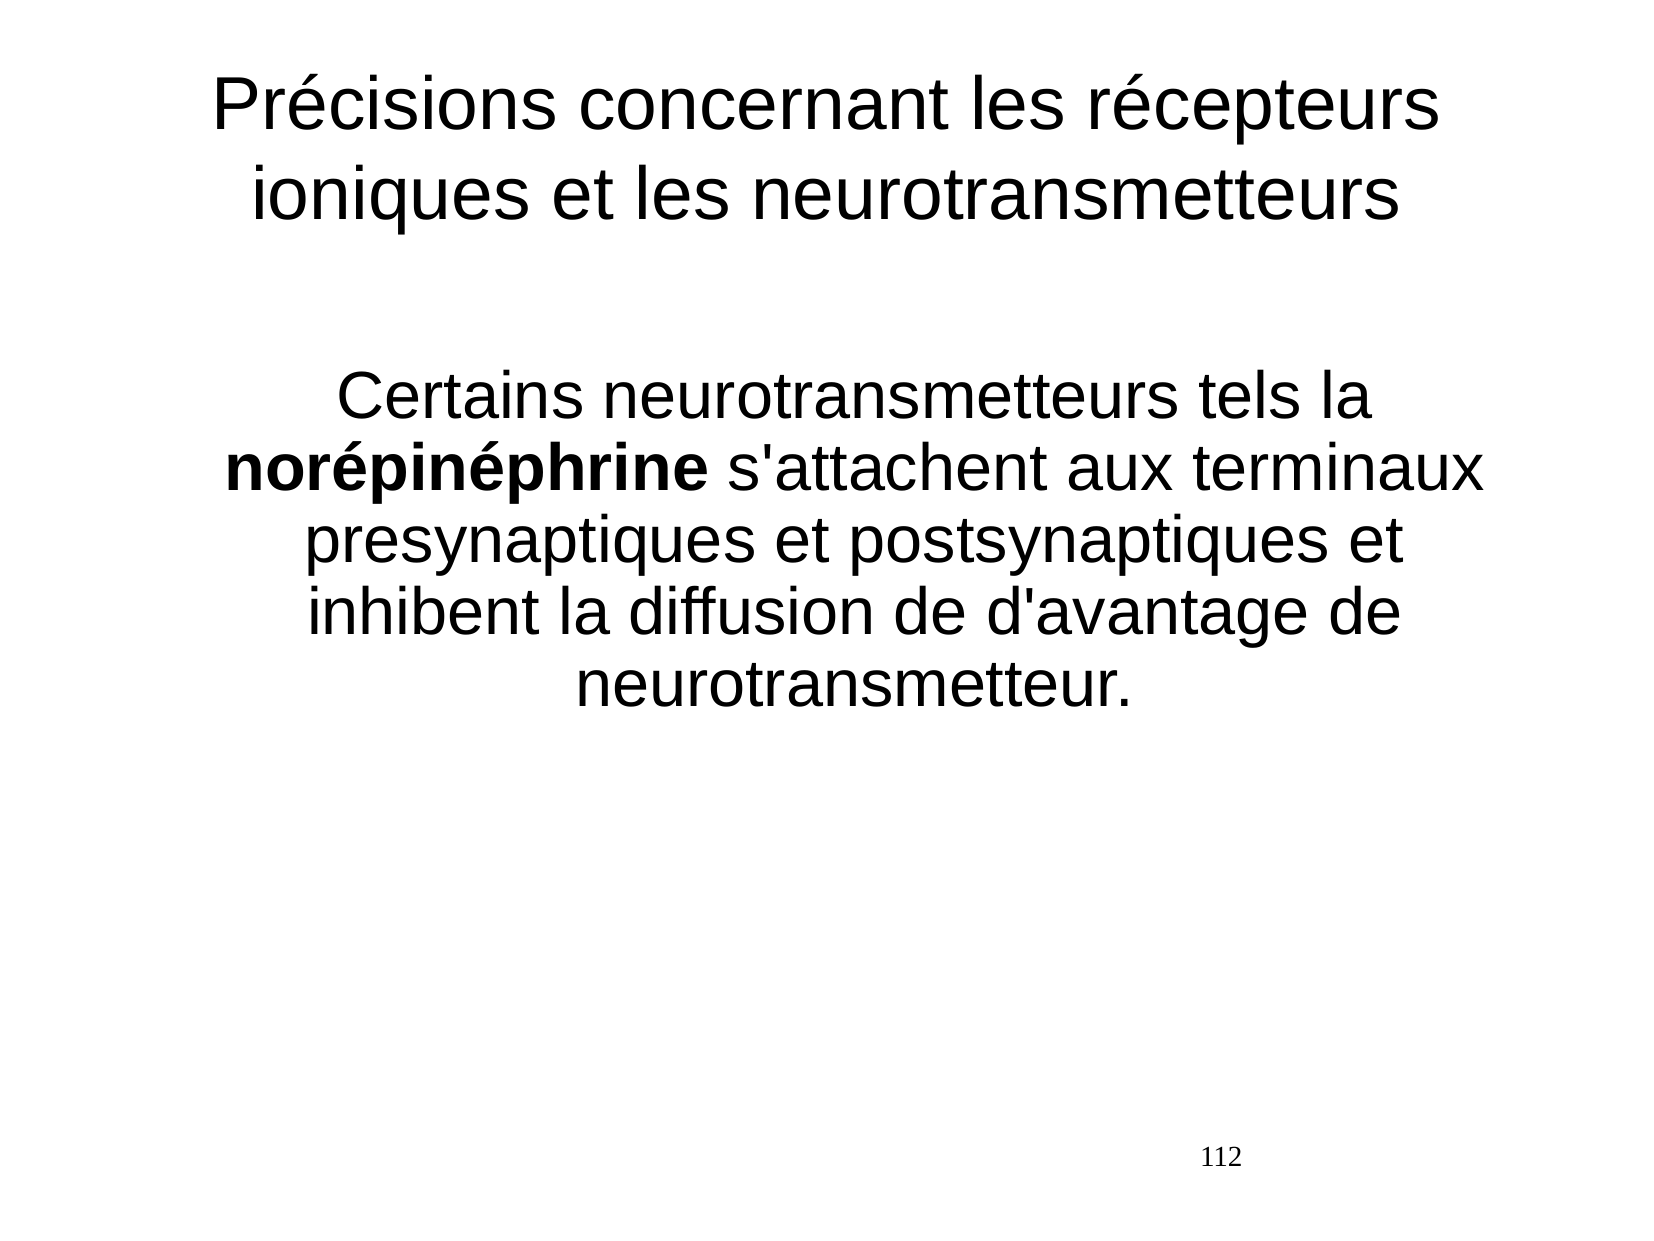

# Précisions concernant les récepteurs ioniques et les neurotransmetteurs
Certains neurotransmetteurs tels la norépinéphrine s'attachent aux terminaux presynaptiques et postsynaptiques et inhibent la diffusion de d'avantage de neurotransmetteur.
112